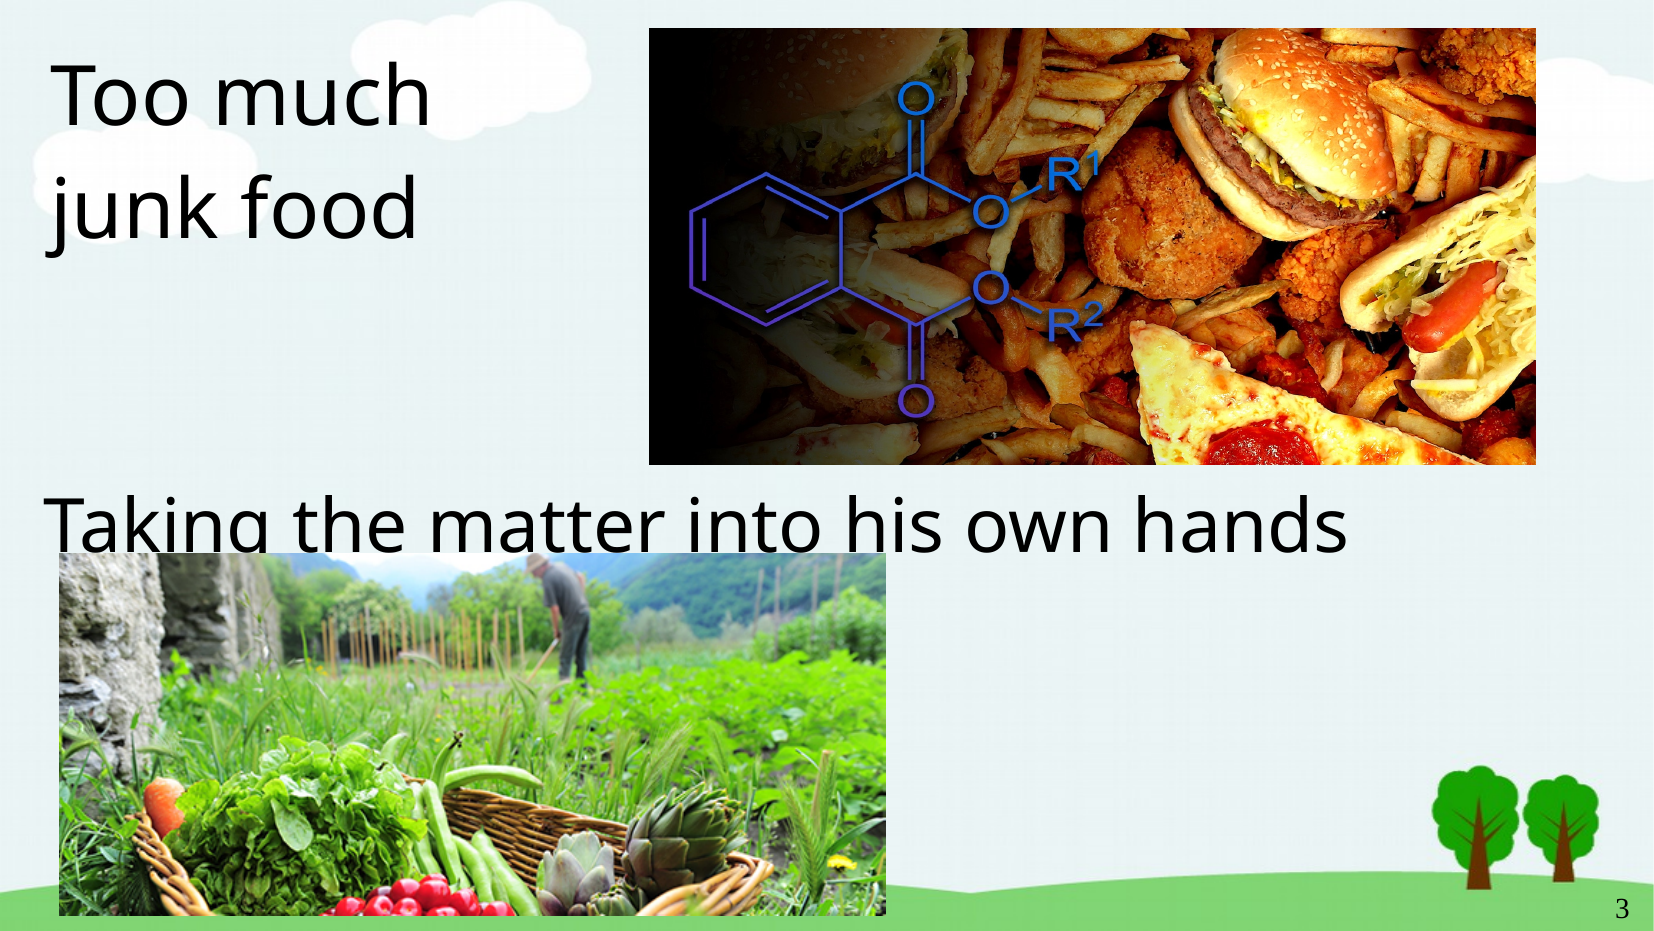

Too much
junk food
Taking the matter into his own hands
3